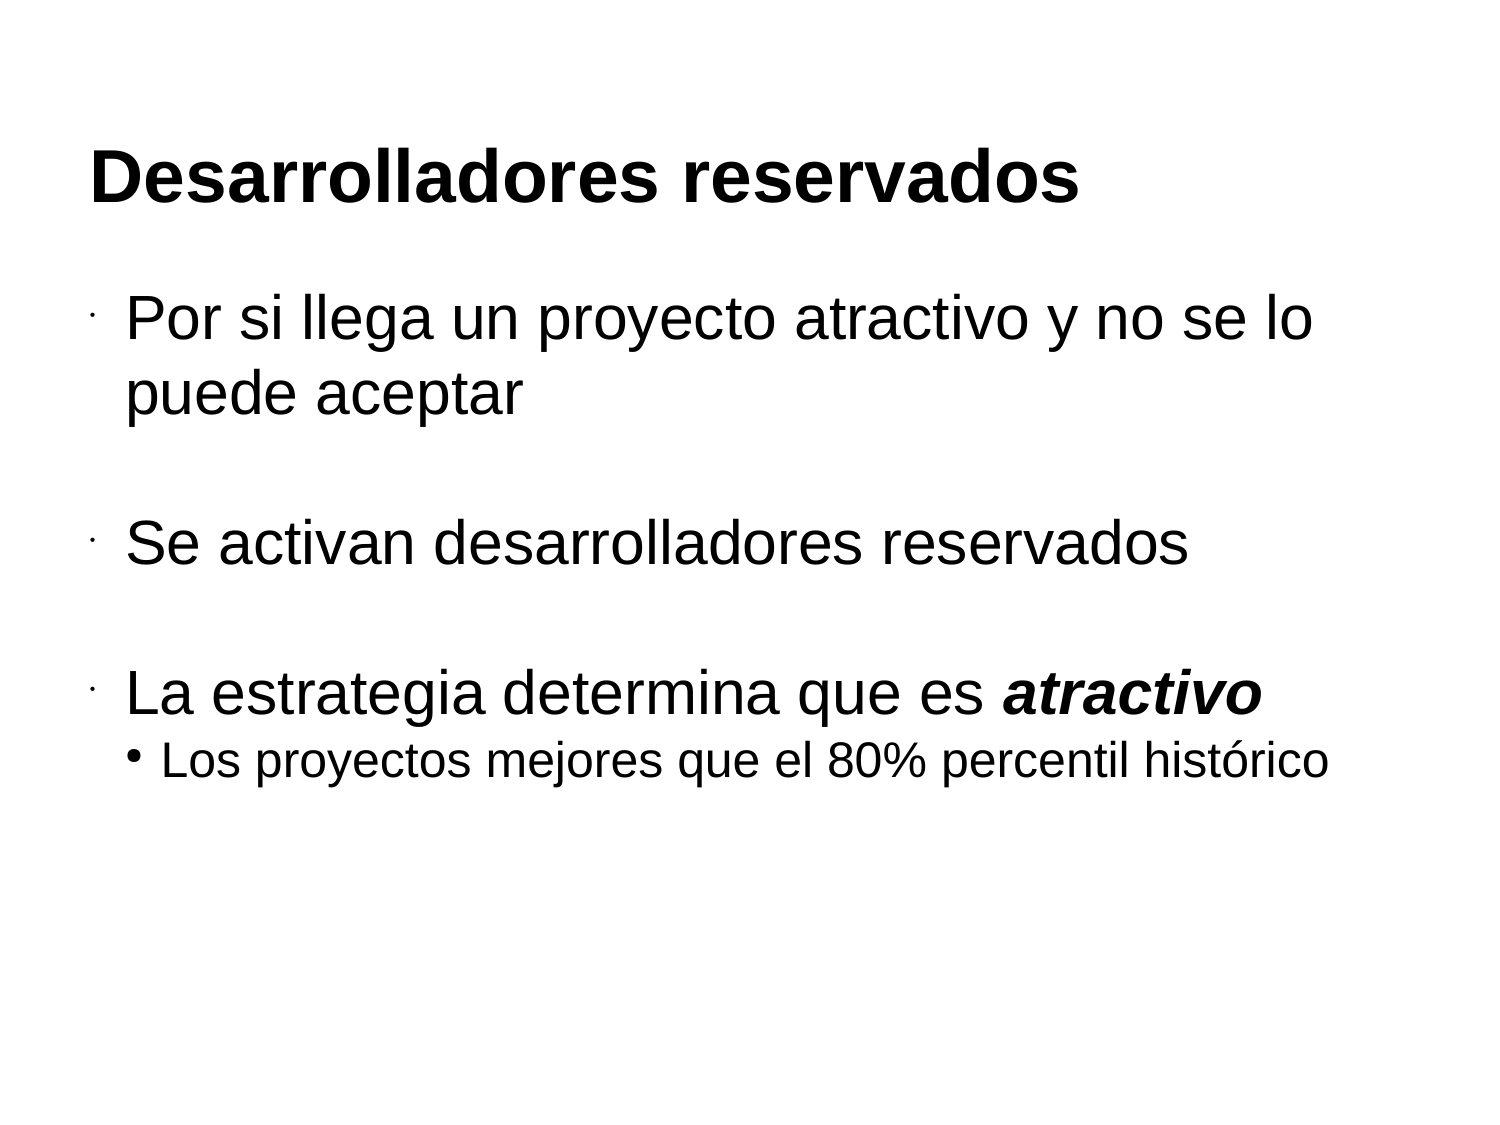

Desarrolladores reservados
Por si llega un proyecto atractivo y no se lo puede aceptar
Se activan desarrolladores reservados
La estrategia determina que es atractivo
Los proyectos mejores que el 80% percentil histórico